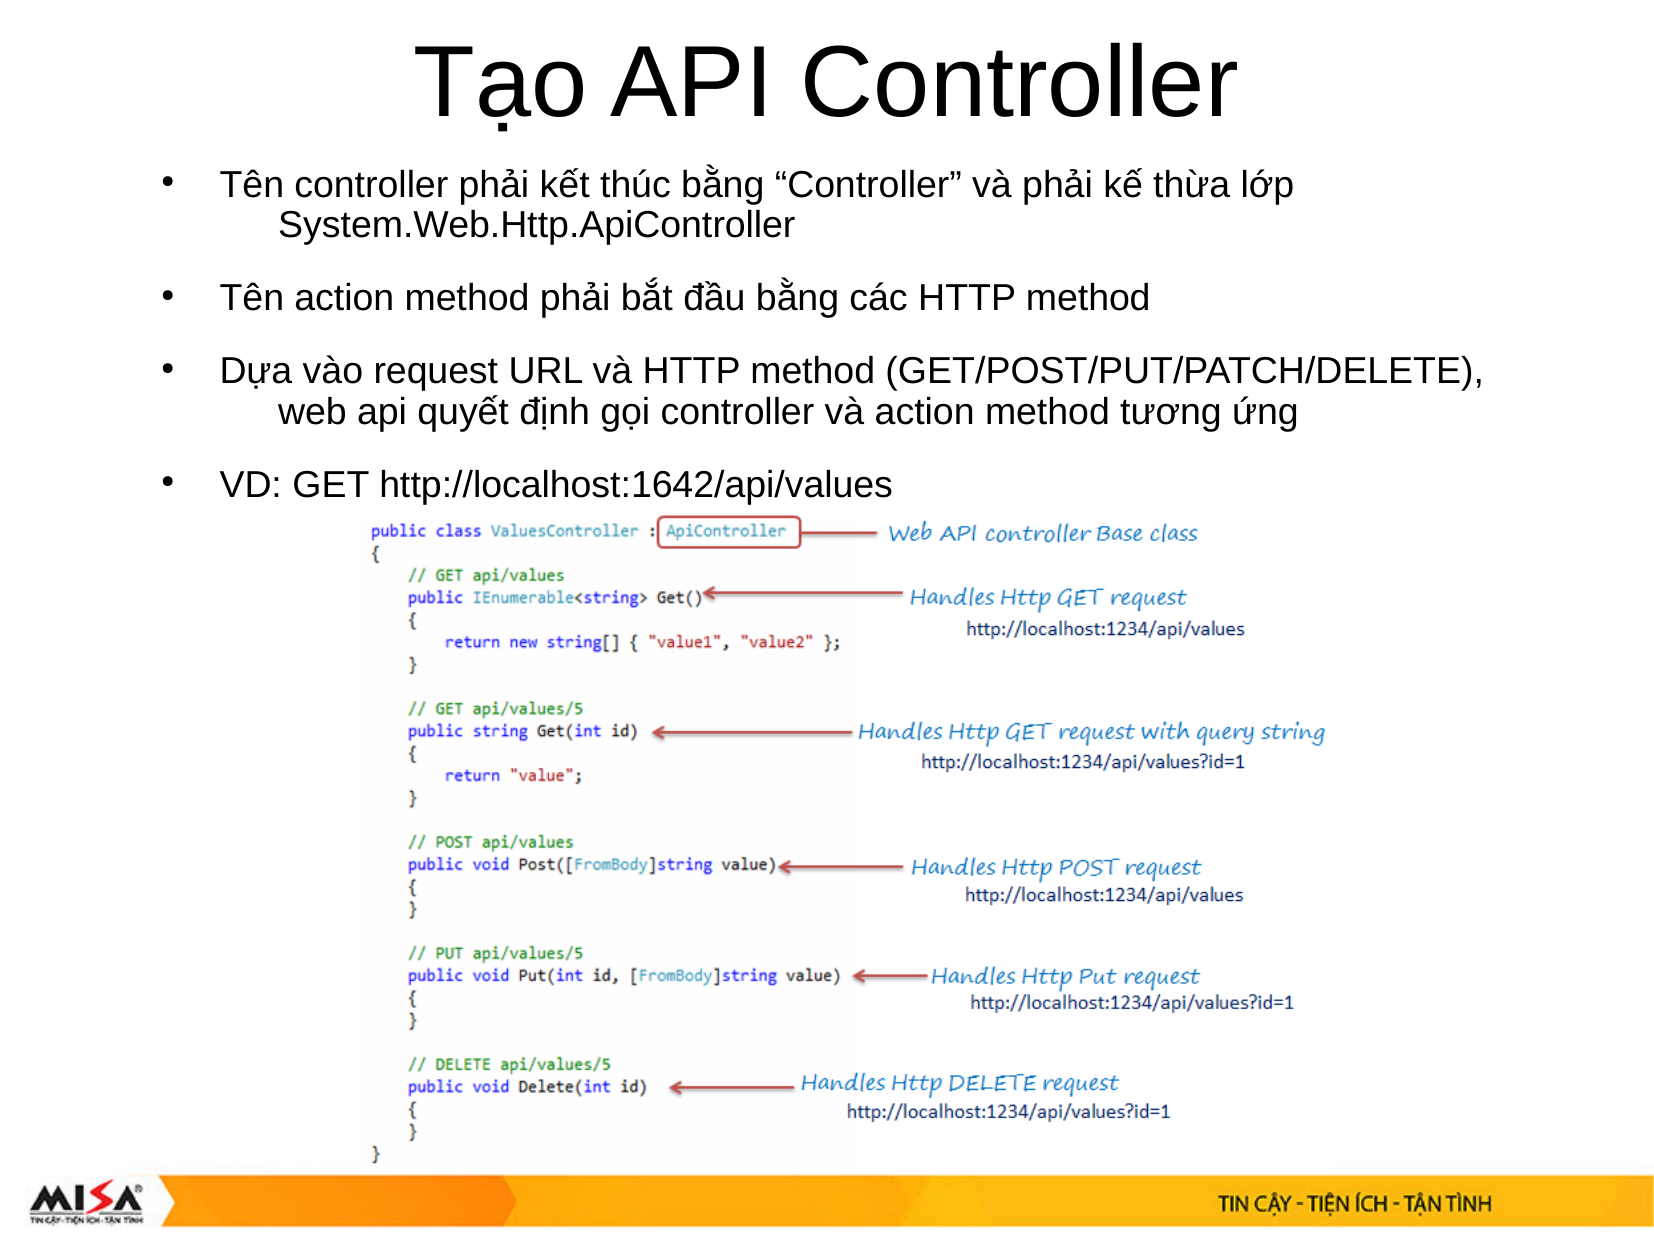

# Tạo API Controller
Tên controller phải kết thúc bằng “Controller” và phải kế thừa lớp System.Web.Http.ApiController
Tên action method phải bắt đầu bằng các HTTP method
Dựa vào request URL và HTTP method (GET/POST/PUT/PATCH/DELETE), web api quyết định gọi controller và action method tương ứng
VD: GET http://localhost:1642/api/values